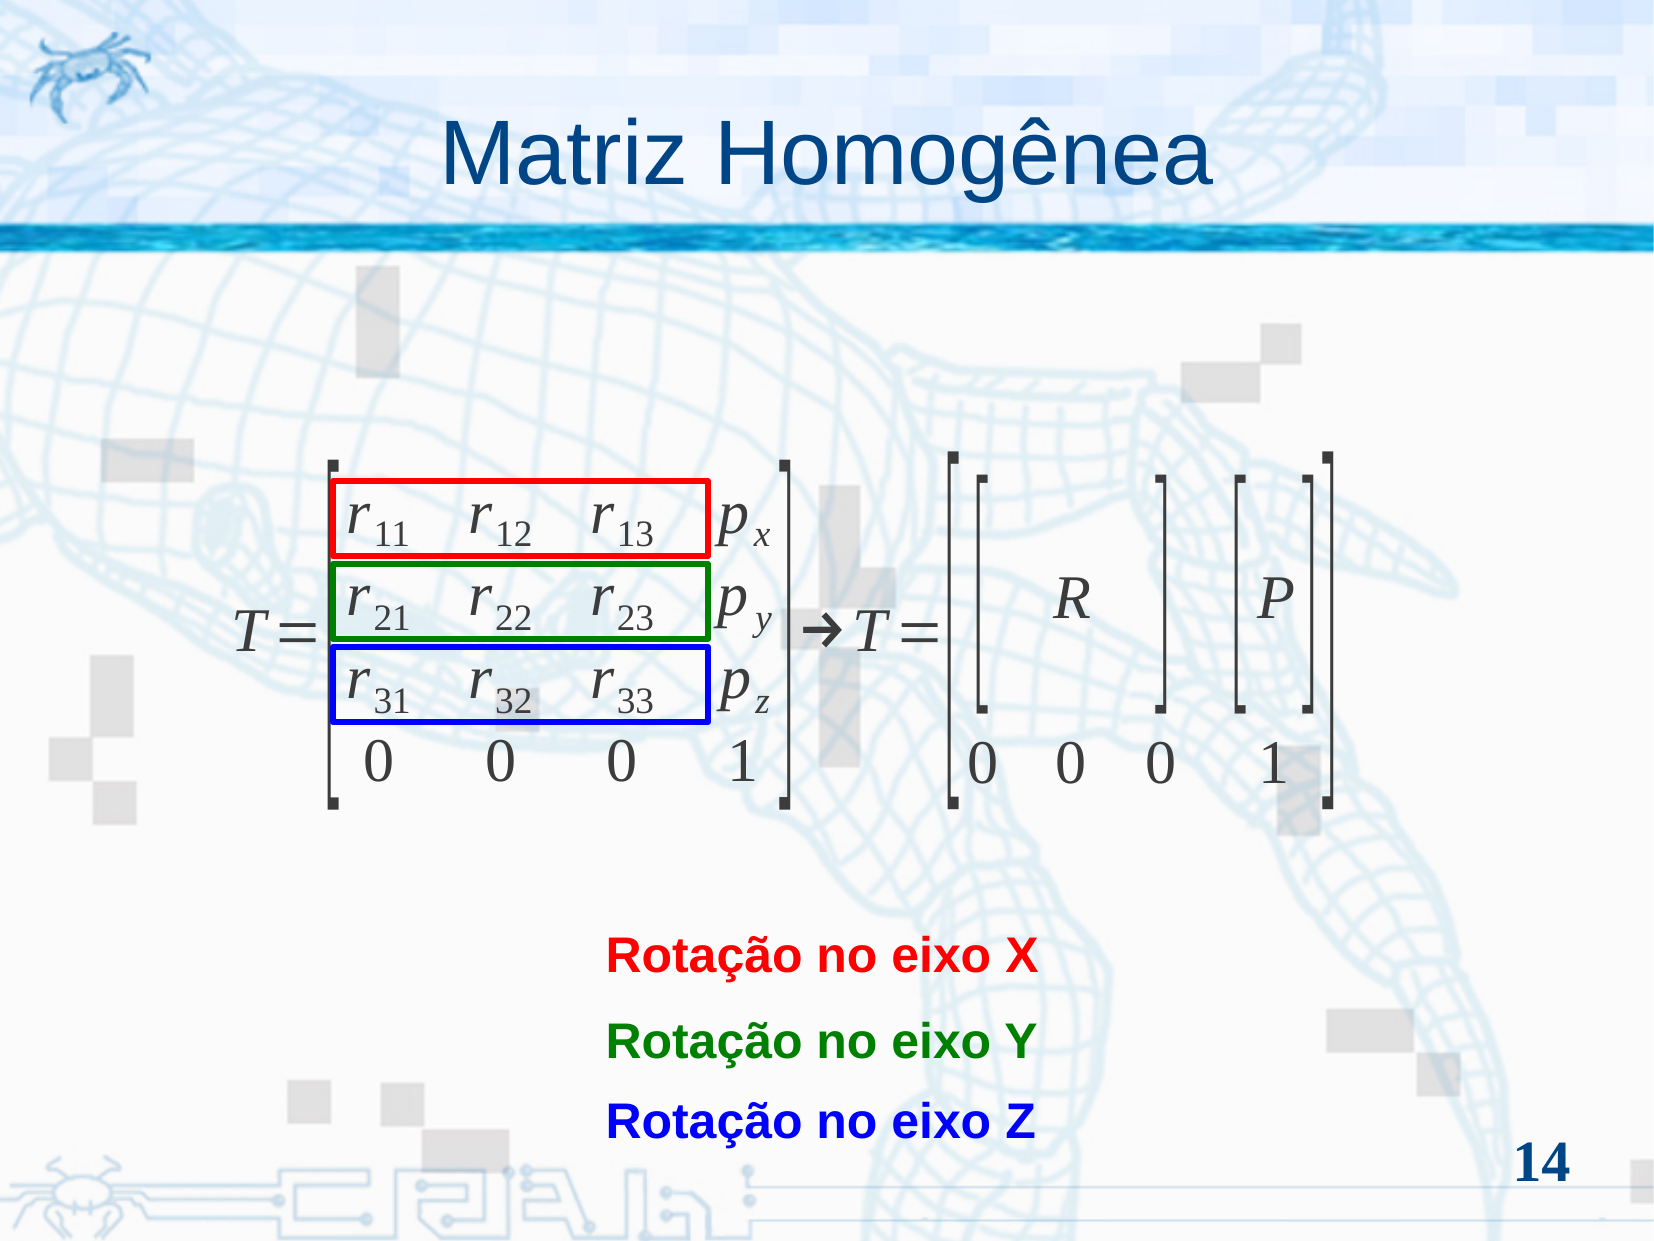

# Matriz Homogênea
Rotação no eixo X
Rotação no eixo Y
Rotação no eixo Z
14